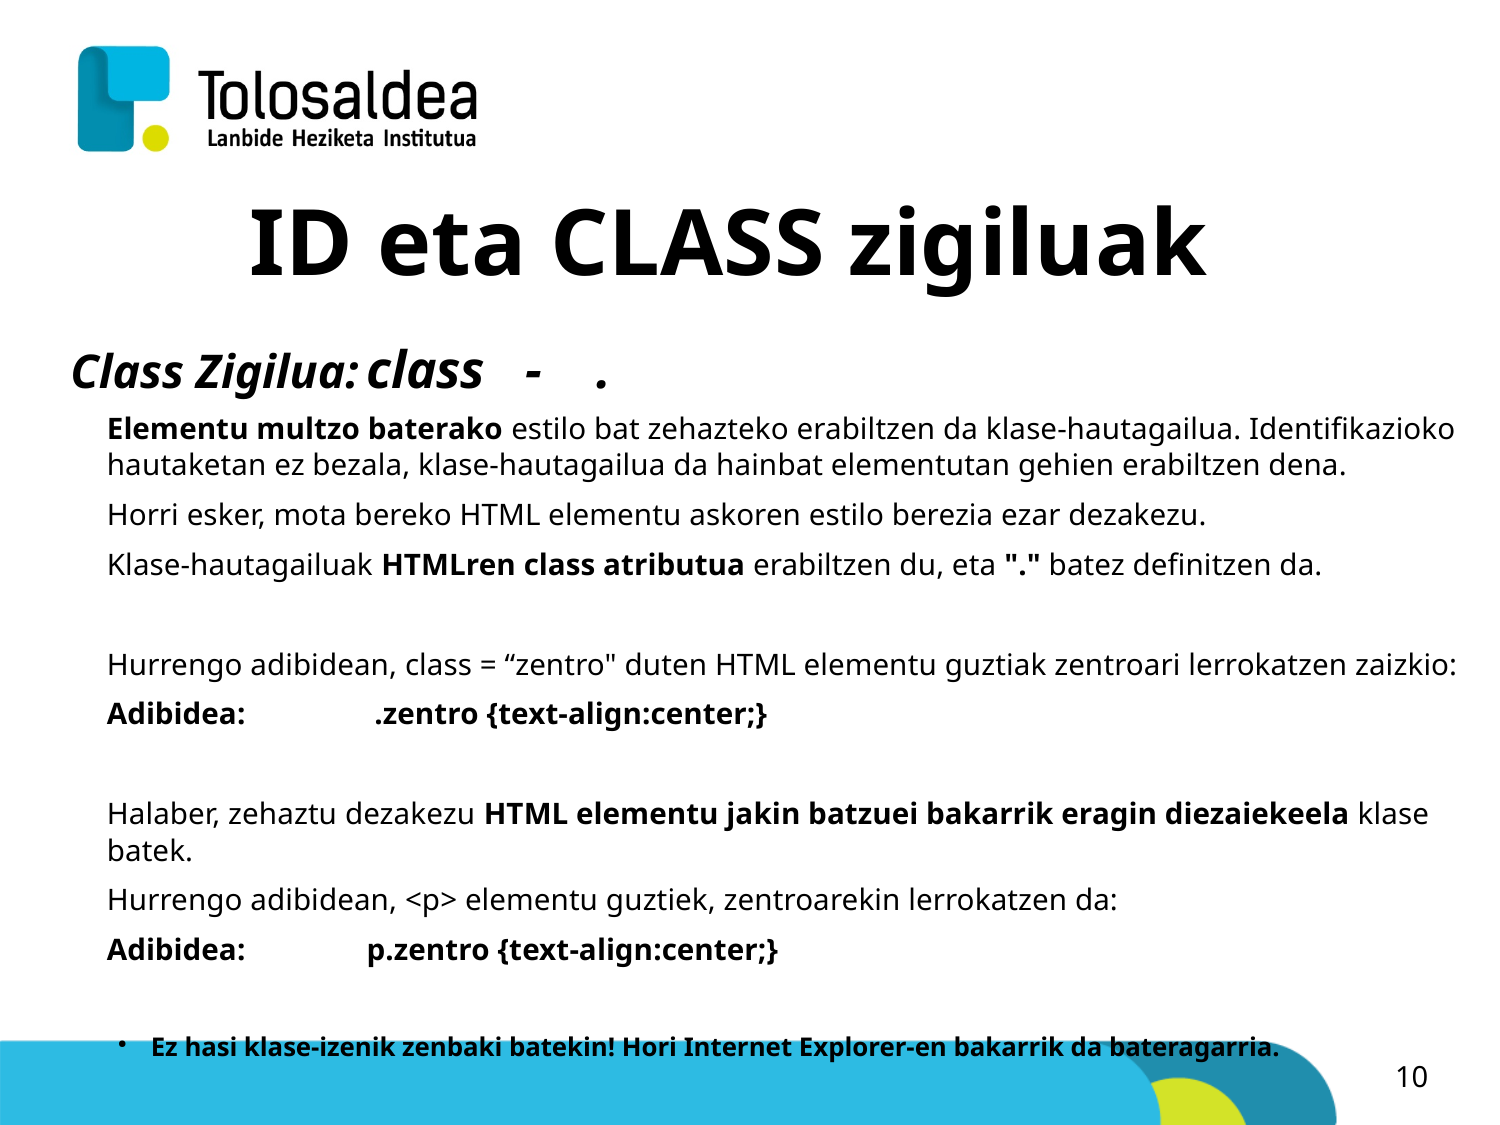

# ID eta CLASS zigiluak
Class Zigilua: class - .
Elementu multzo baterako estilo bat zehazteko erabiltzen da klase-hautagailua. Identifikazioko hautaketan ez bezala, klase-hautagailua da hainbat elementutan gehien erabiltzen dena.
Horri esker, mota bereko HTML elementu askoren estilo berezia ezar dezakezu.
Klase-hautagailuak HTMLren class atributua erabiltzen du, eta "." batez definitzen da.
Hurrengo adibidean, class = “zentro" duten HTML elementu guztiak zentroari lerrokatzen zaizkio:
Adibidea:		 .zentro {text-align:center;}
Halaber, zehaztu dezakezu HTML elementu jakin batzuei bakarrik eragin diezaiekeela klase batek.
Hurrengo adibidean, <p> elementu guztiek, zentroarekin lerrokatzen da:
Adibidea:		 p.zentro {text-align:center;}
Ez hasi klase-izenik zenbaki batekin! Hori Internet Explorer-en bakarrik da bateragarria.